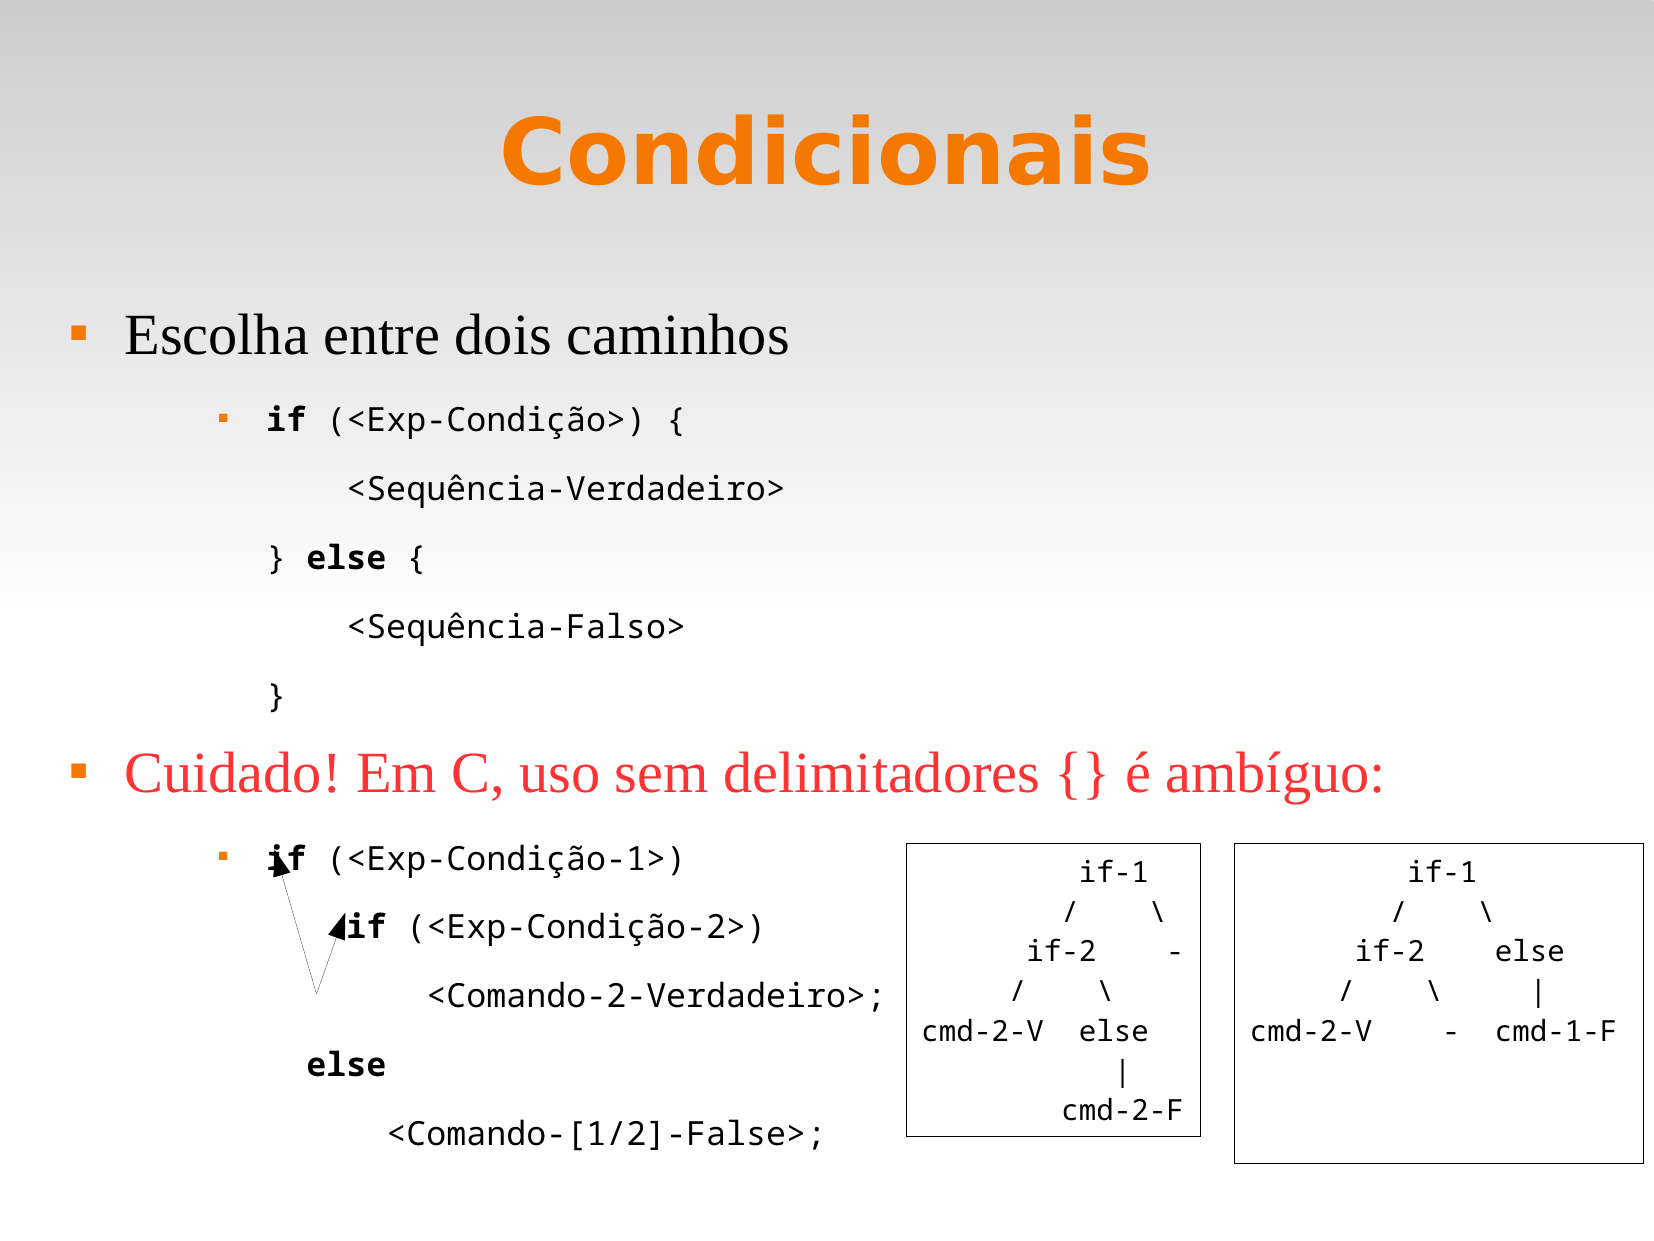

# Condicionais
Escolha entre dois caminhos
if (<Exp-Condição>) {
 <Sequência-Verdadeiro>
} else {
 <Sequência-Falso>
}
Cuidado! Em C, uso sem delimitadores {} é ambíguo:
if (<Exp-Condição-1>)
 if (<Exp-Condição-2>)
 <Comando-2-Verdadeiro>;
 else
 <Comando-[1/2]-False>;
 if-1
 / \
 if-2 -
 / \
cmd-2-V else
 |
 cmd-2-F
 if-1
 / \
 if-2 else
 / \ |
cmd-2-V - cmd-1-F